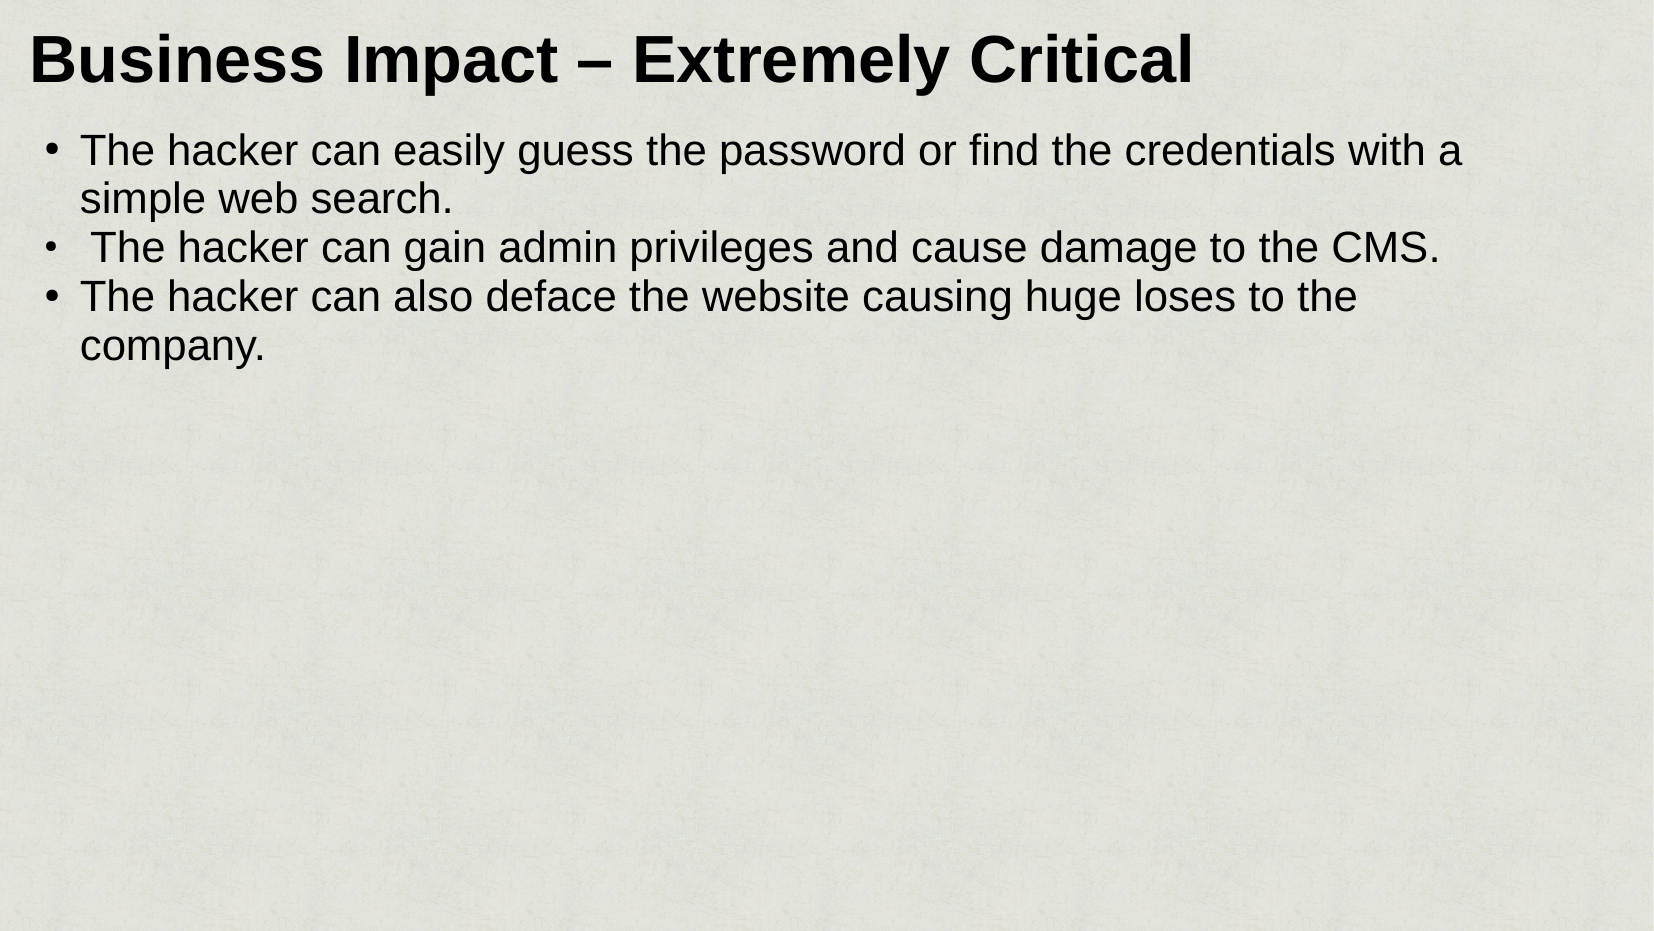

# Business Impact – Extremely Critical
The hacker can easily guess the password or find the credentials with a simple web search.
 The hacker can gain admin privileges and cause damage to the CMS.
The hacker can also deface the website causing huge loses to the company.